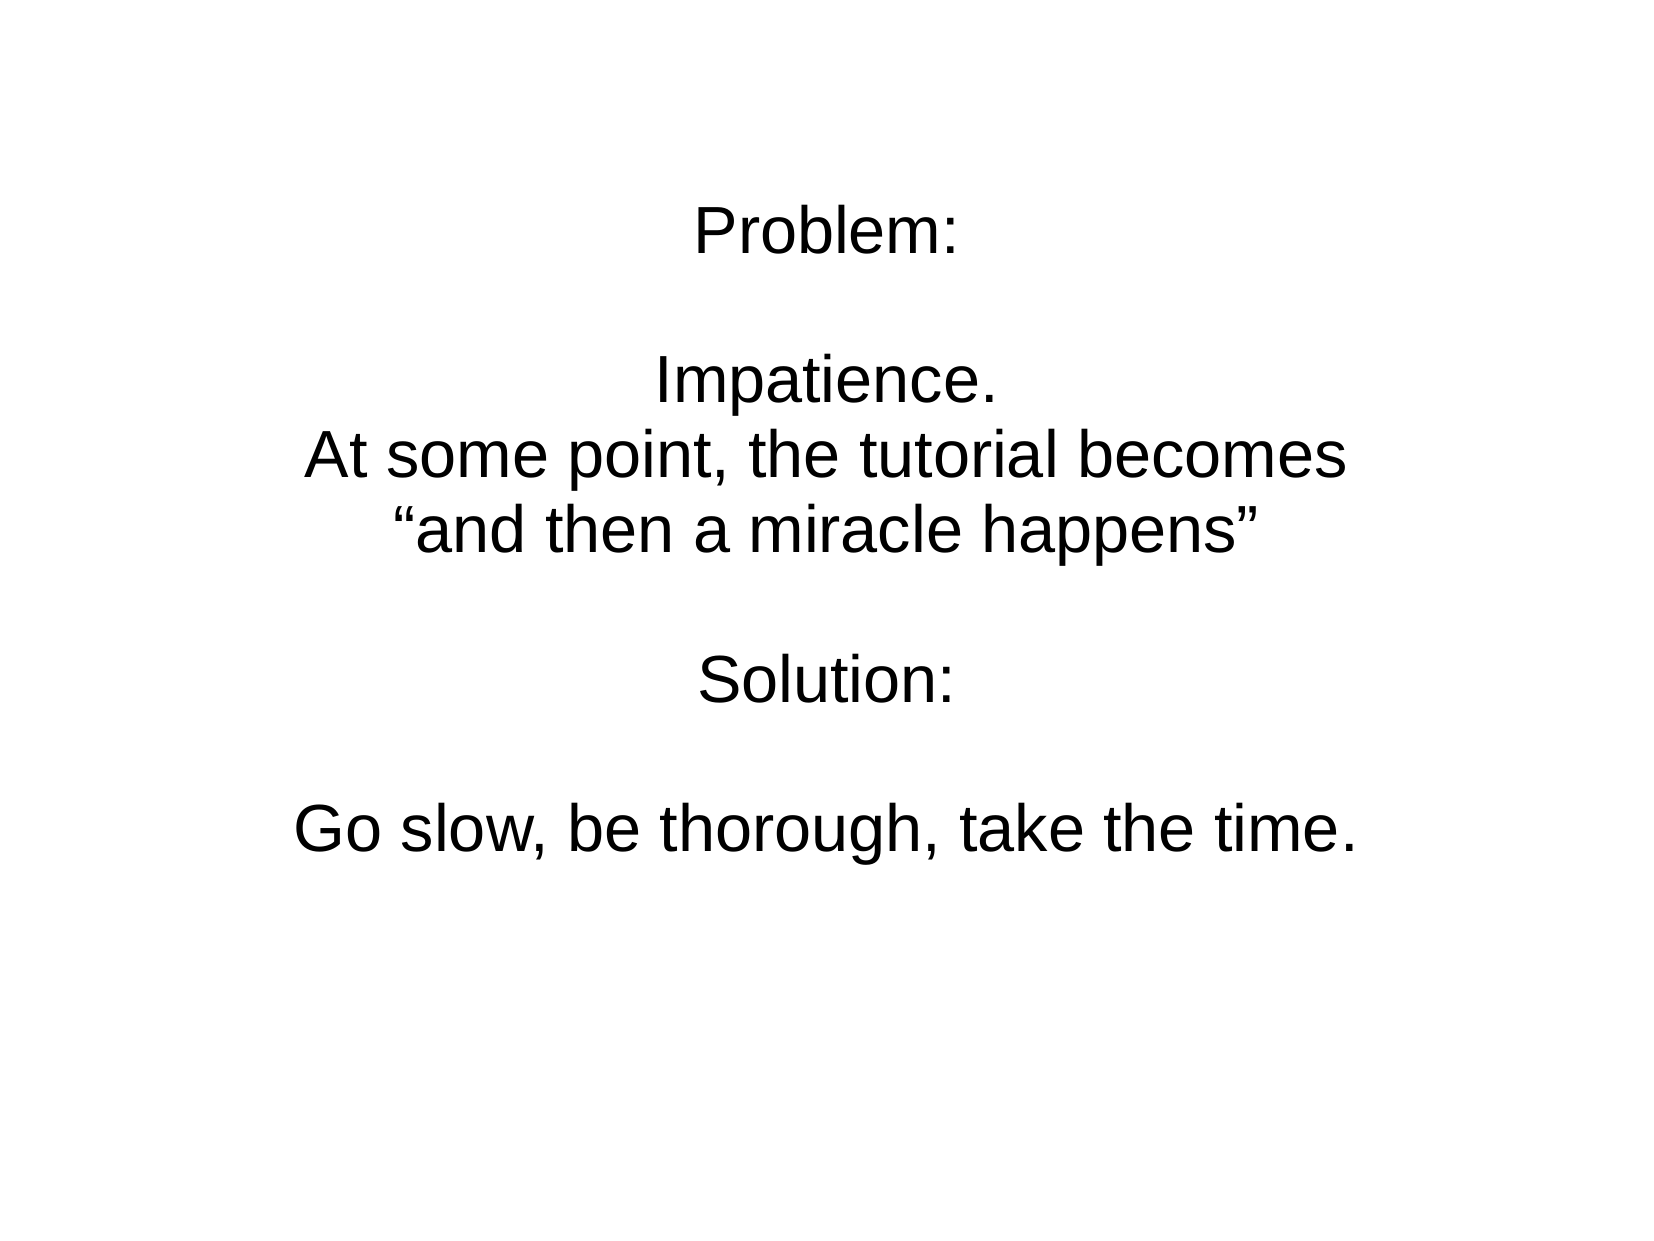

# Problem:
Impatience.
At some point, the tutorial becomes
“and then a miracle happens”
Solution:
Go slow, be thorough, take the time.